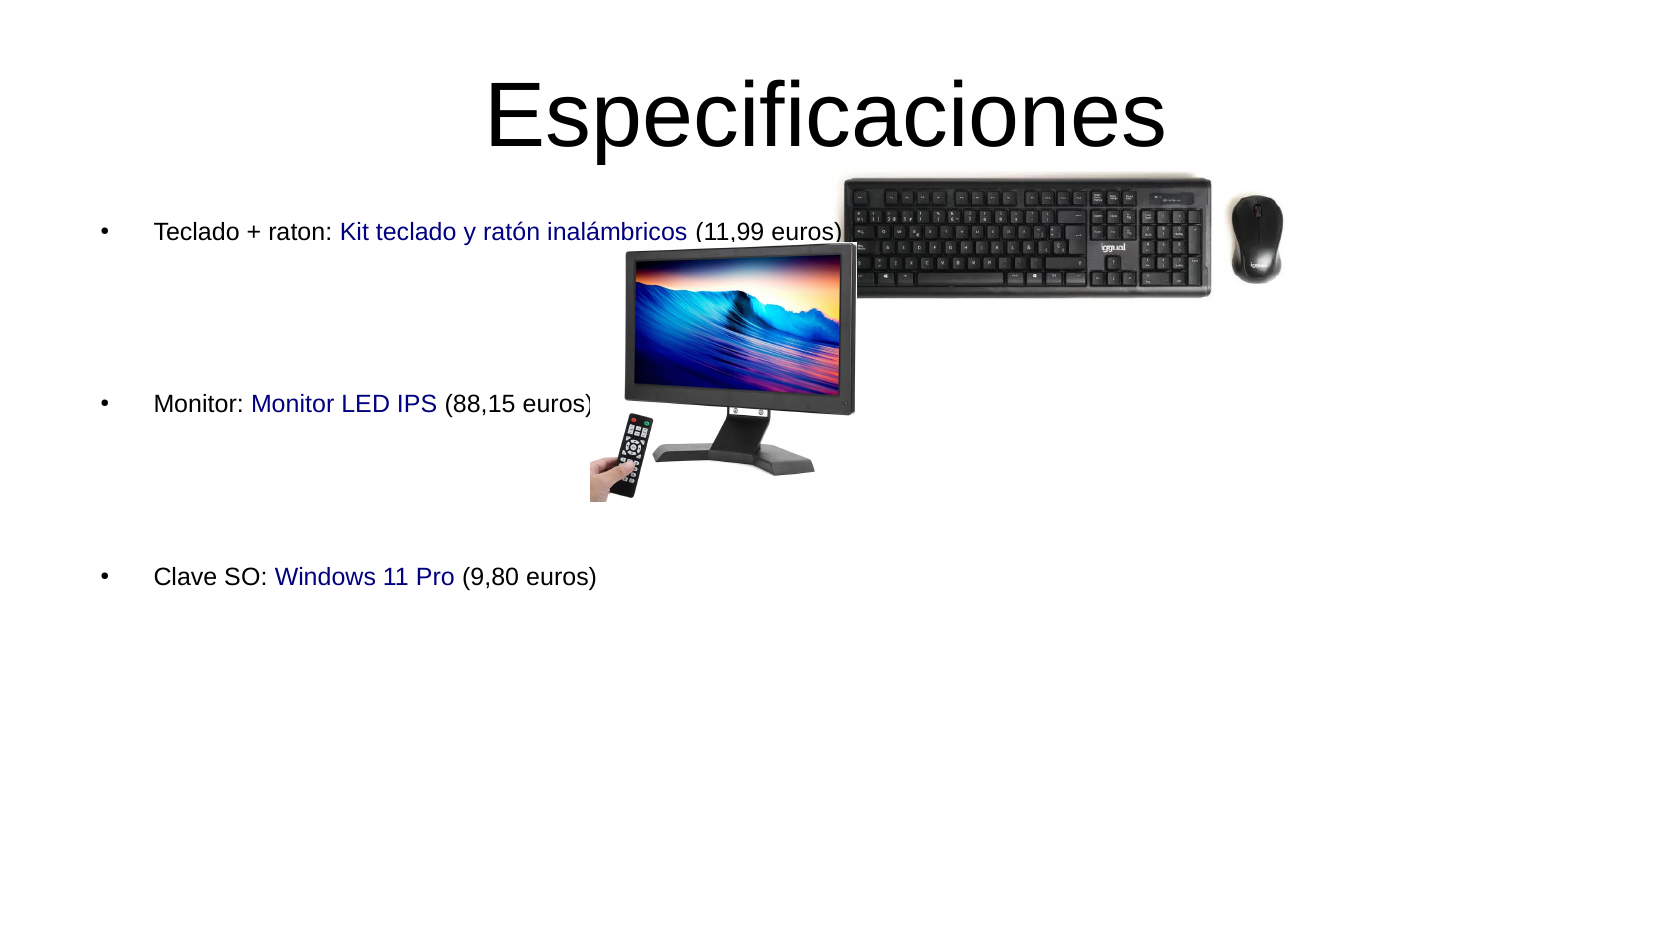

# Especificaciones
Teclado + raton: Kit teclado y ratón inalámbricos (11,99 euros)
Monitor: Monitor LED IPS (88,15 euros)
Clave SO: Windows 11 Pro (9,80 euros)